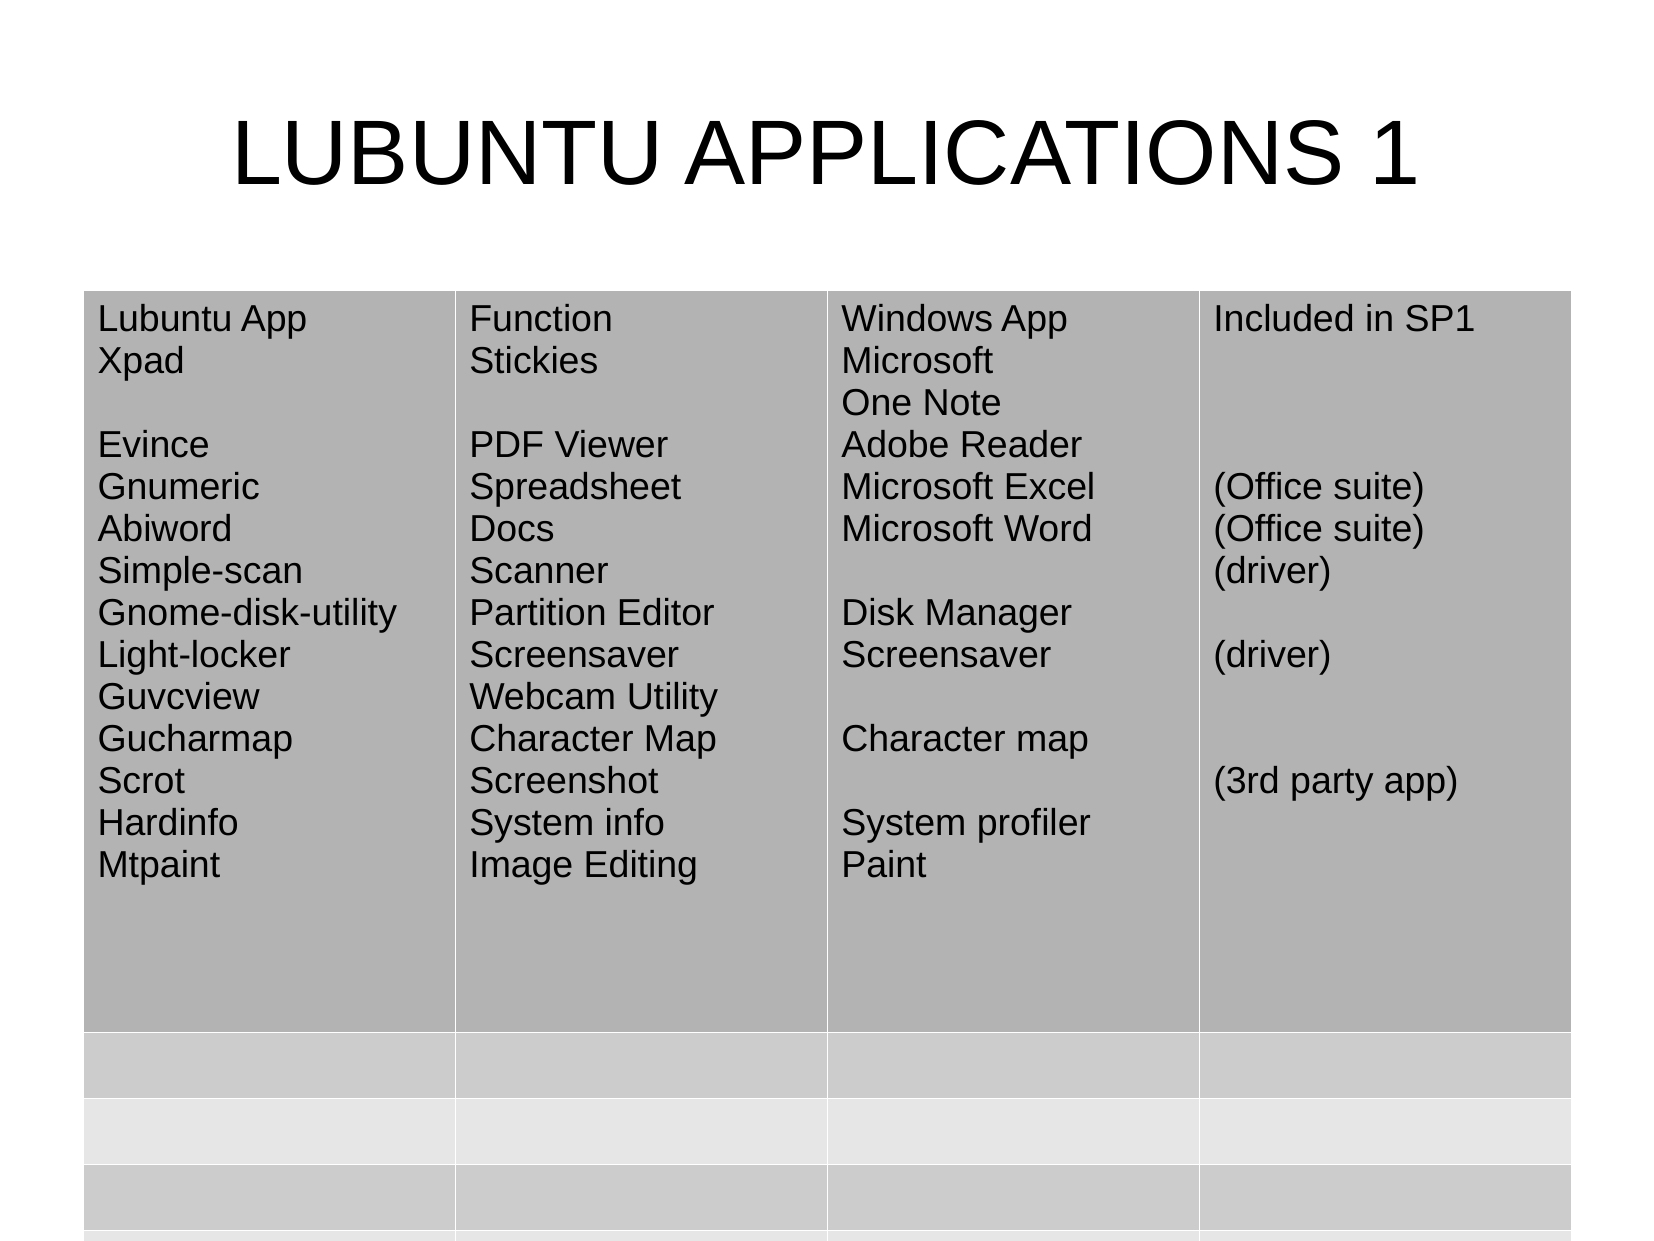

# LUBUNTU APPLICATIONS 1
| Lubuntu App Xpad Evince Gnumeric Abiword Simple-scan Gnome-disk-utility Light-locker Guvcview Gucharmap Scrot Hardinfo Mtpaint | Function Stickies PDF Viewer Spreadsheet Docs Scanner Partition Editor Screensaver Webcam Utility Character Map Screenshot System info Image Editing | Windows App Microsoft One Note Adobe Reader Microsoft Excel Microsoft Word Disk Manager Screensaver Character map System profiler Paint | Included in SP1 (Office suite) (Office suite) (driver) (driver) (3rd party app) |
| --- | --- | --- | --- |
| | | | |
| | | | |
| | | | |
| | | | |
| | | | |
| | | | |
| | | | |
| | | | |
| | | | |
| | | | |
| | | | |
| | | | |